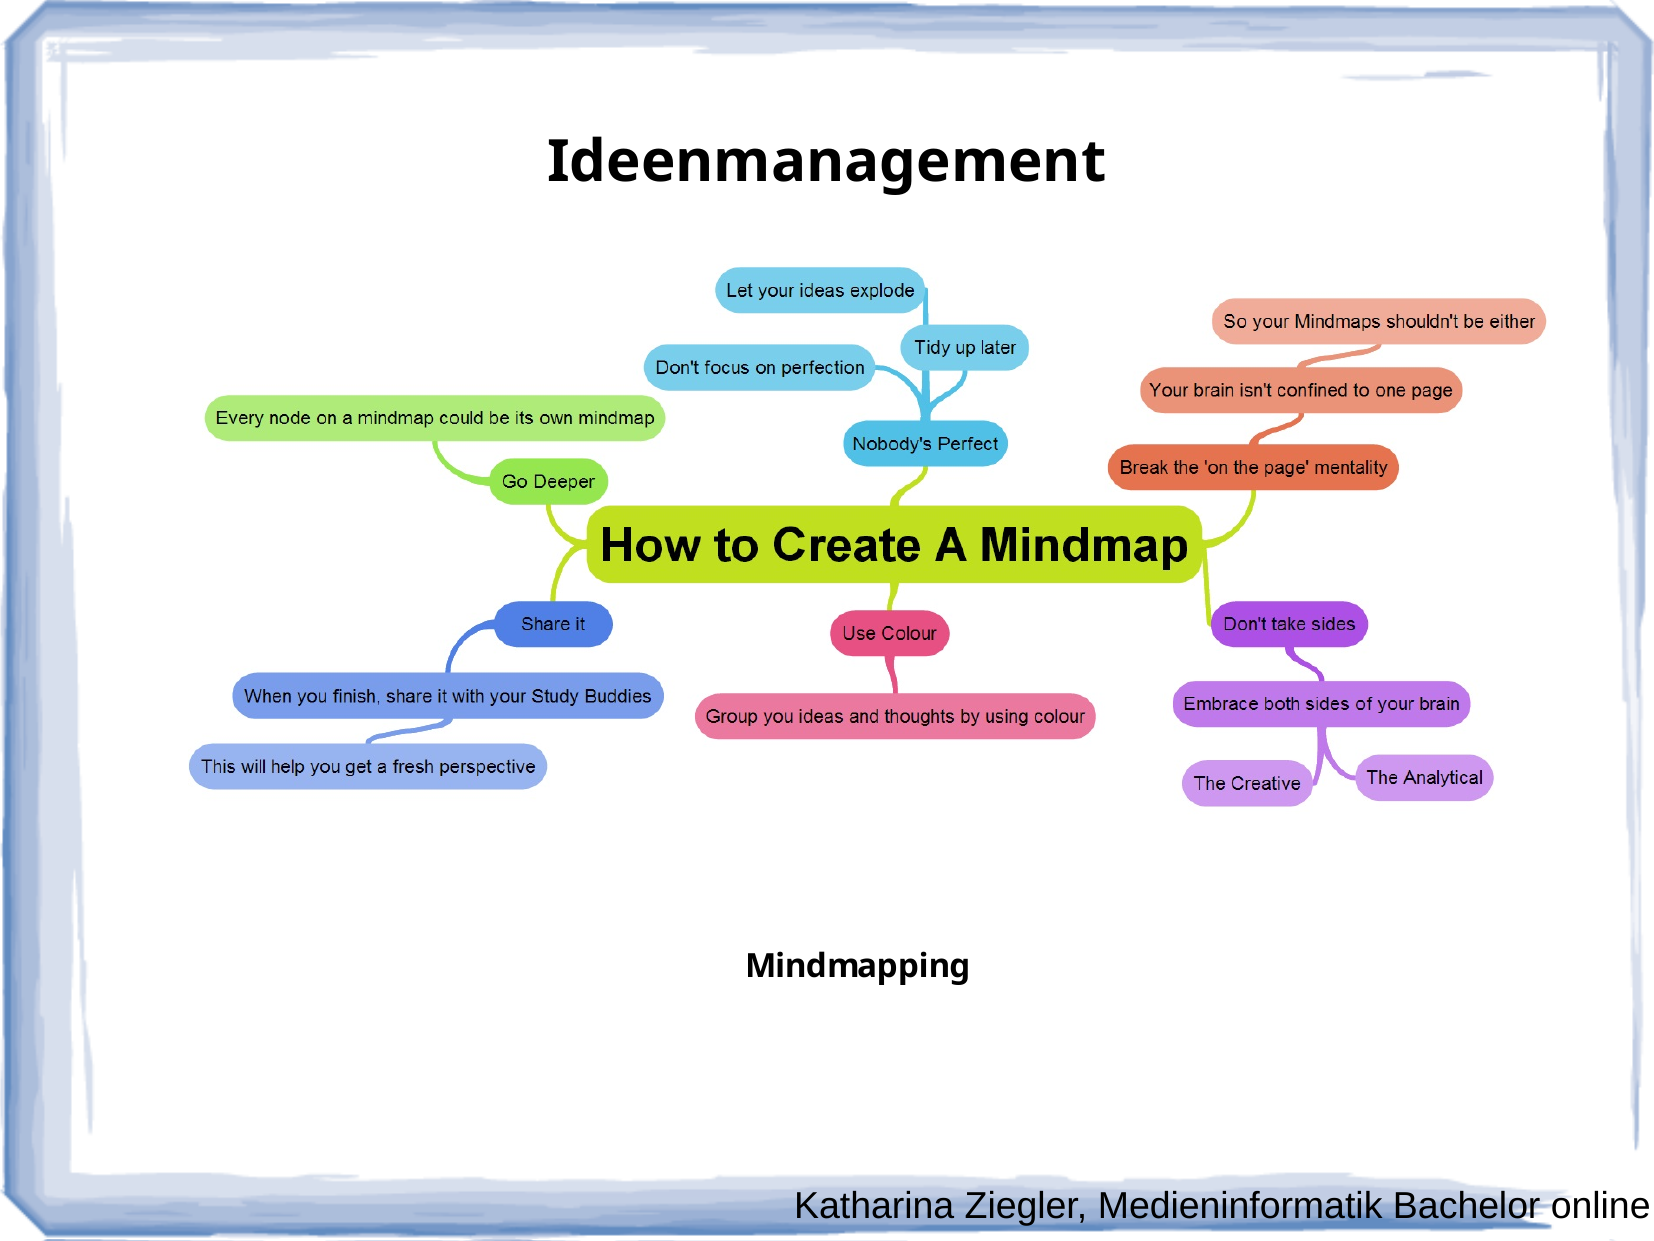

# Ideenmanagement
Katharina Ziegler, Medieninformatik Bachelor online